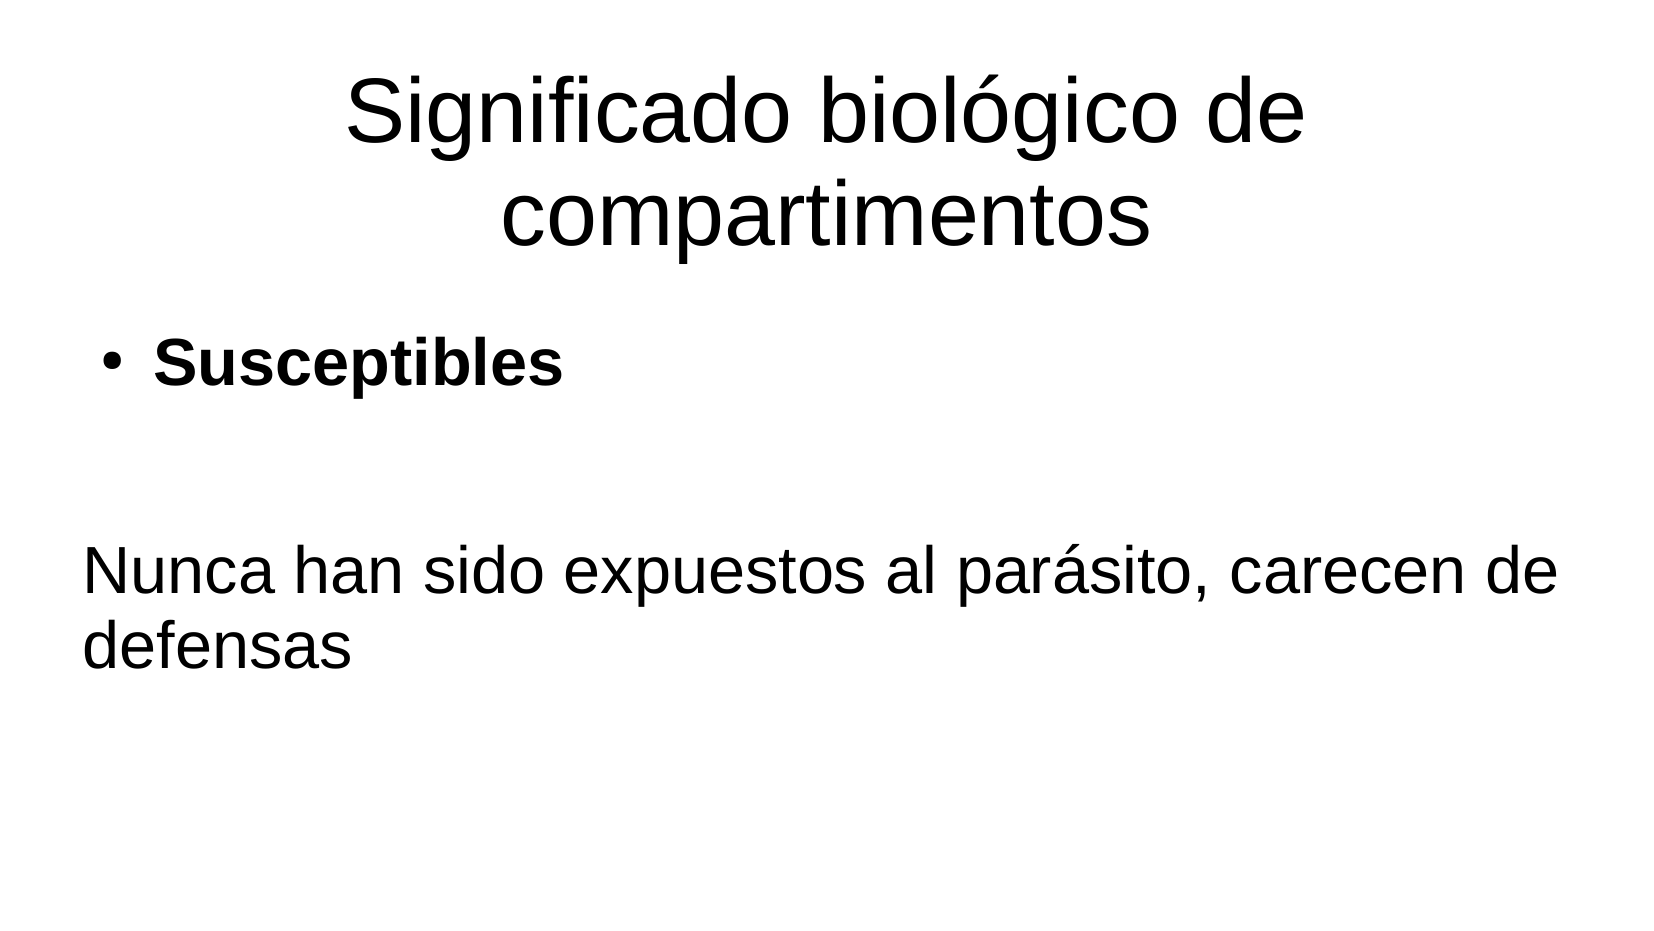

# Significado biológico de compartimentos
Susceptibles
Nunca han sido expuestos al parásito, carecen de defensas